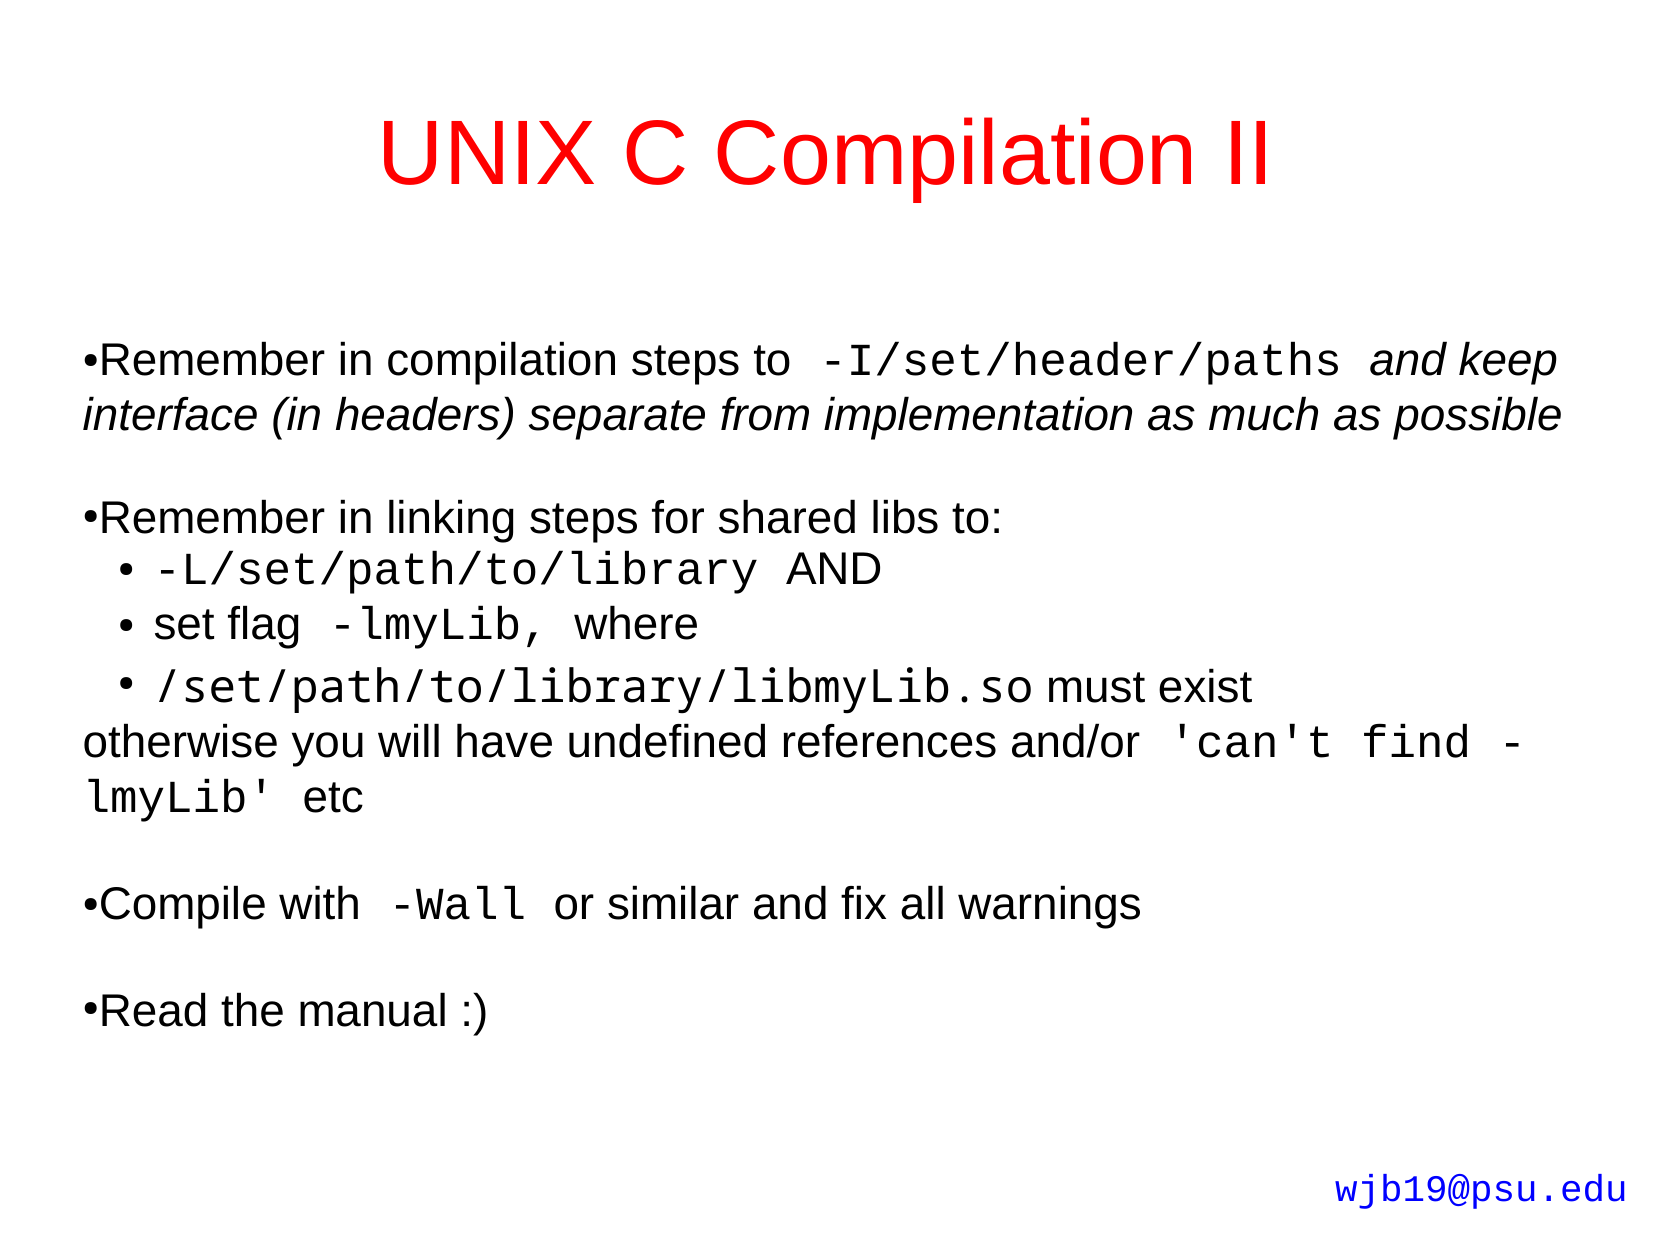

# UNIX C Compilation II
Remember in compilation steps to -I/set/header/paths and keep interface (in headers) separate from implementation as much as possible
Remember in linking steps for shared libs to:
-L/set/path/to/library AND
set flag -lmyLib, where
/set/path/to/library/libmyLib.so must exist
otherwise you will have undefined references and/or 'can't find -lmyLib' etc
Compile with -Wall or similar and fix all warnings
Read the manual :)
wjb19@psu.edu